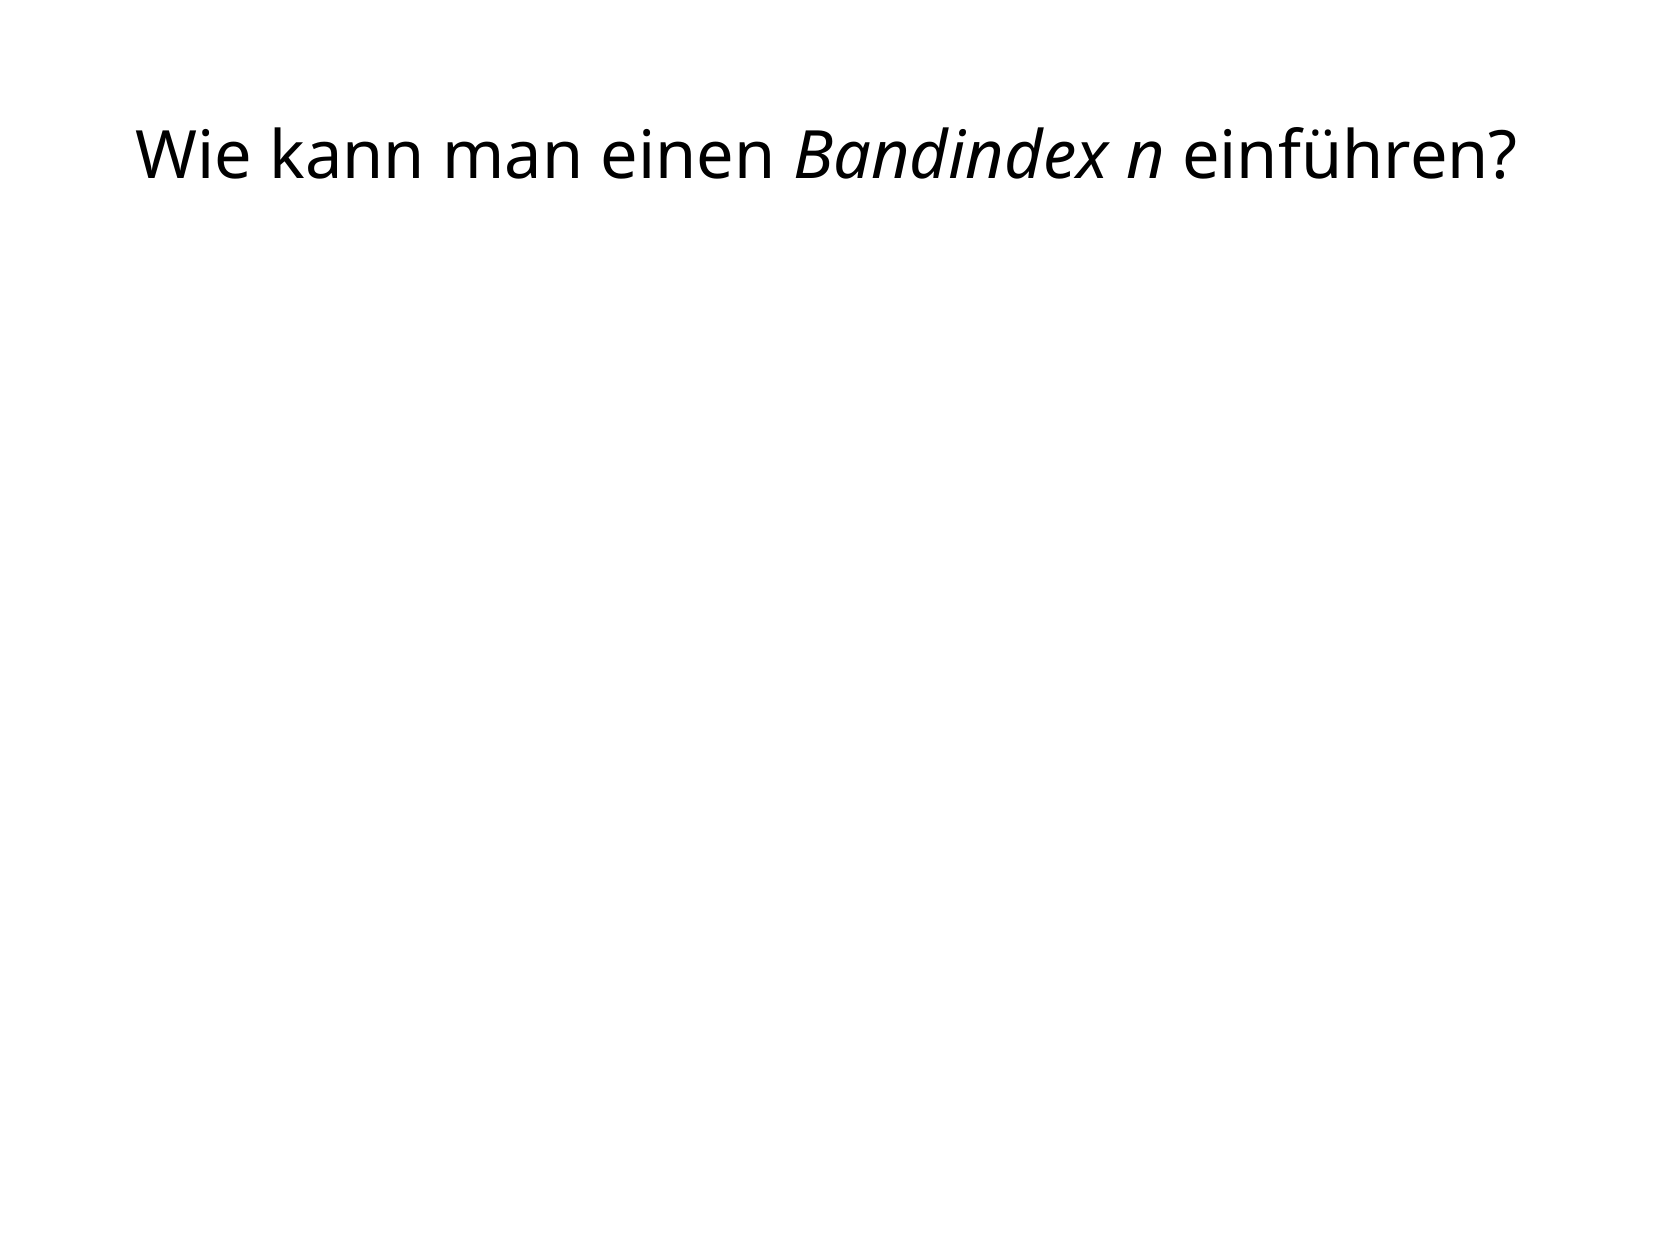

# Wie kann man einen Bandindex n einführen?